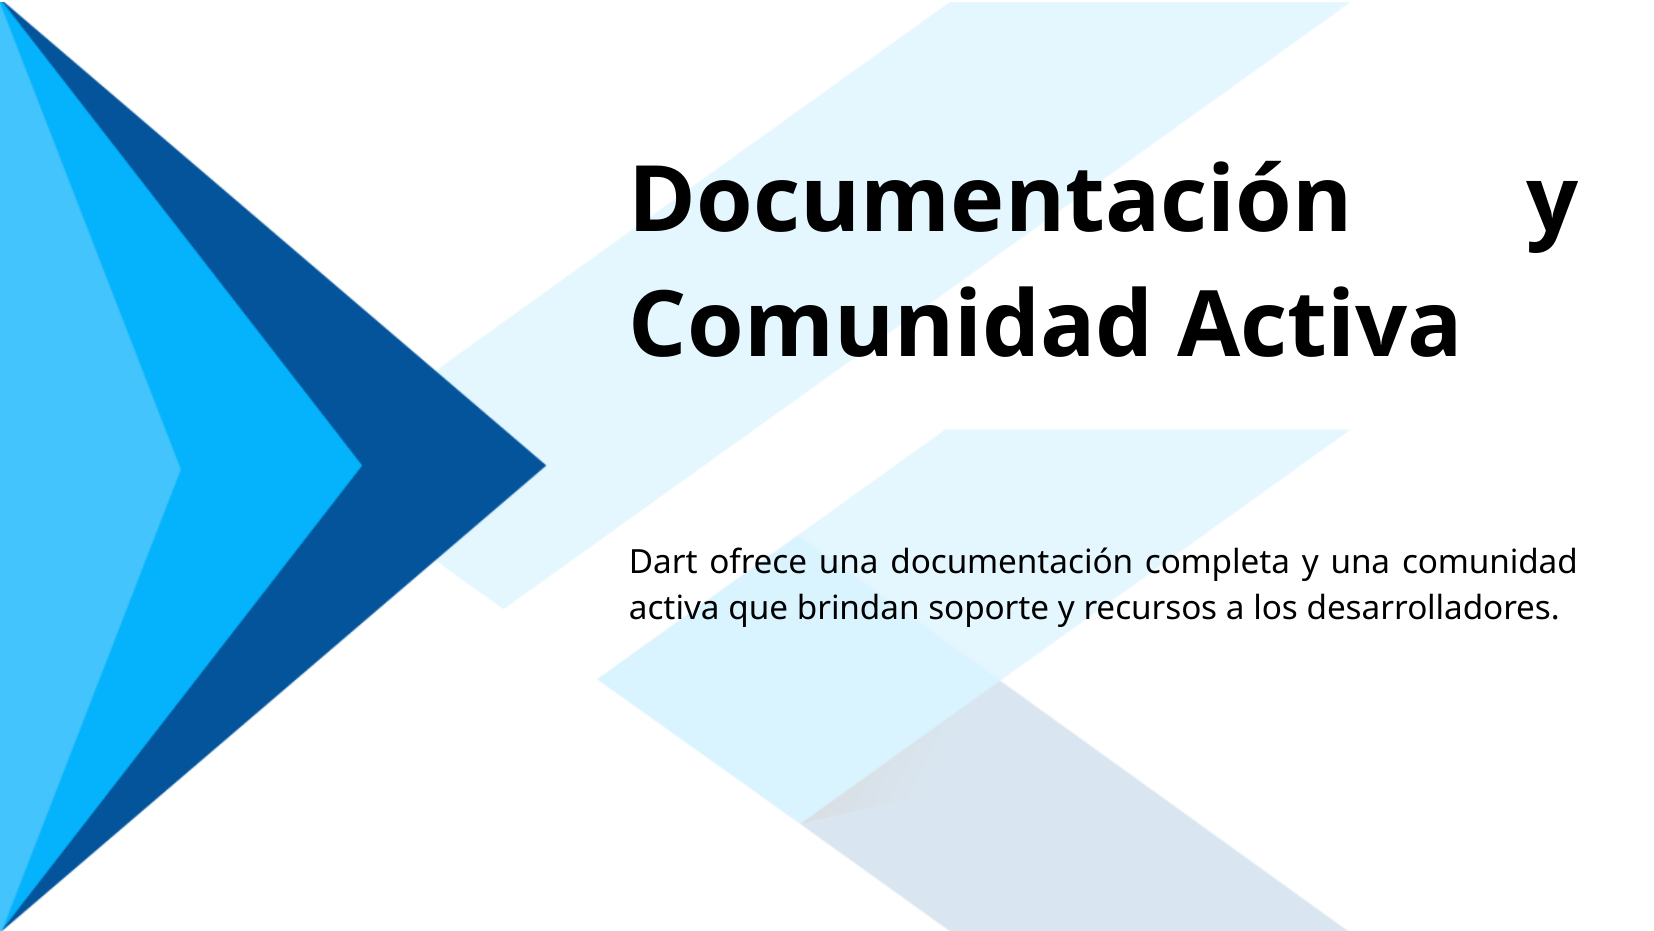

Documentación y Comunidad Activa
Dart ofrece una documentación completa y una comunidad activa que brindan soporte y recursos a los desarrolladores.